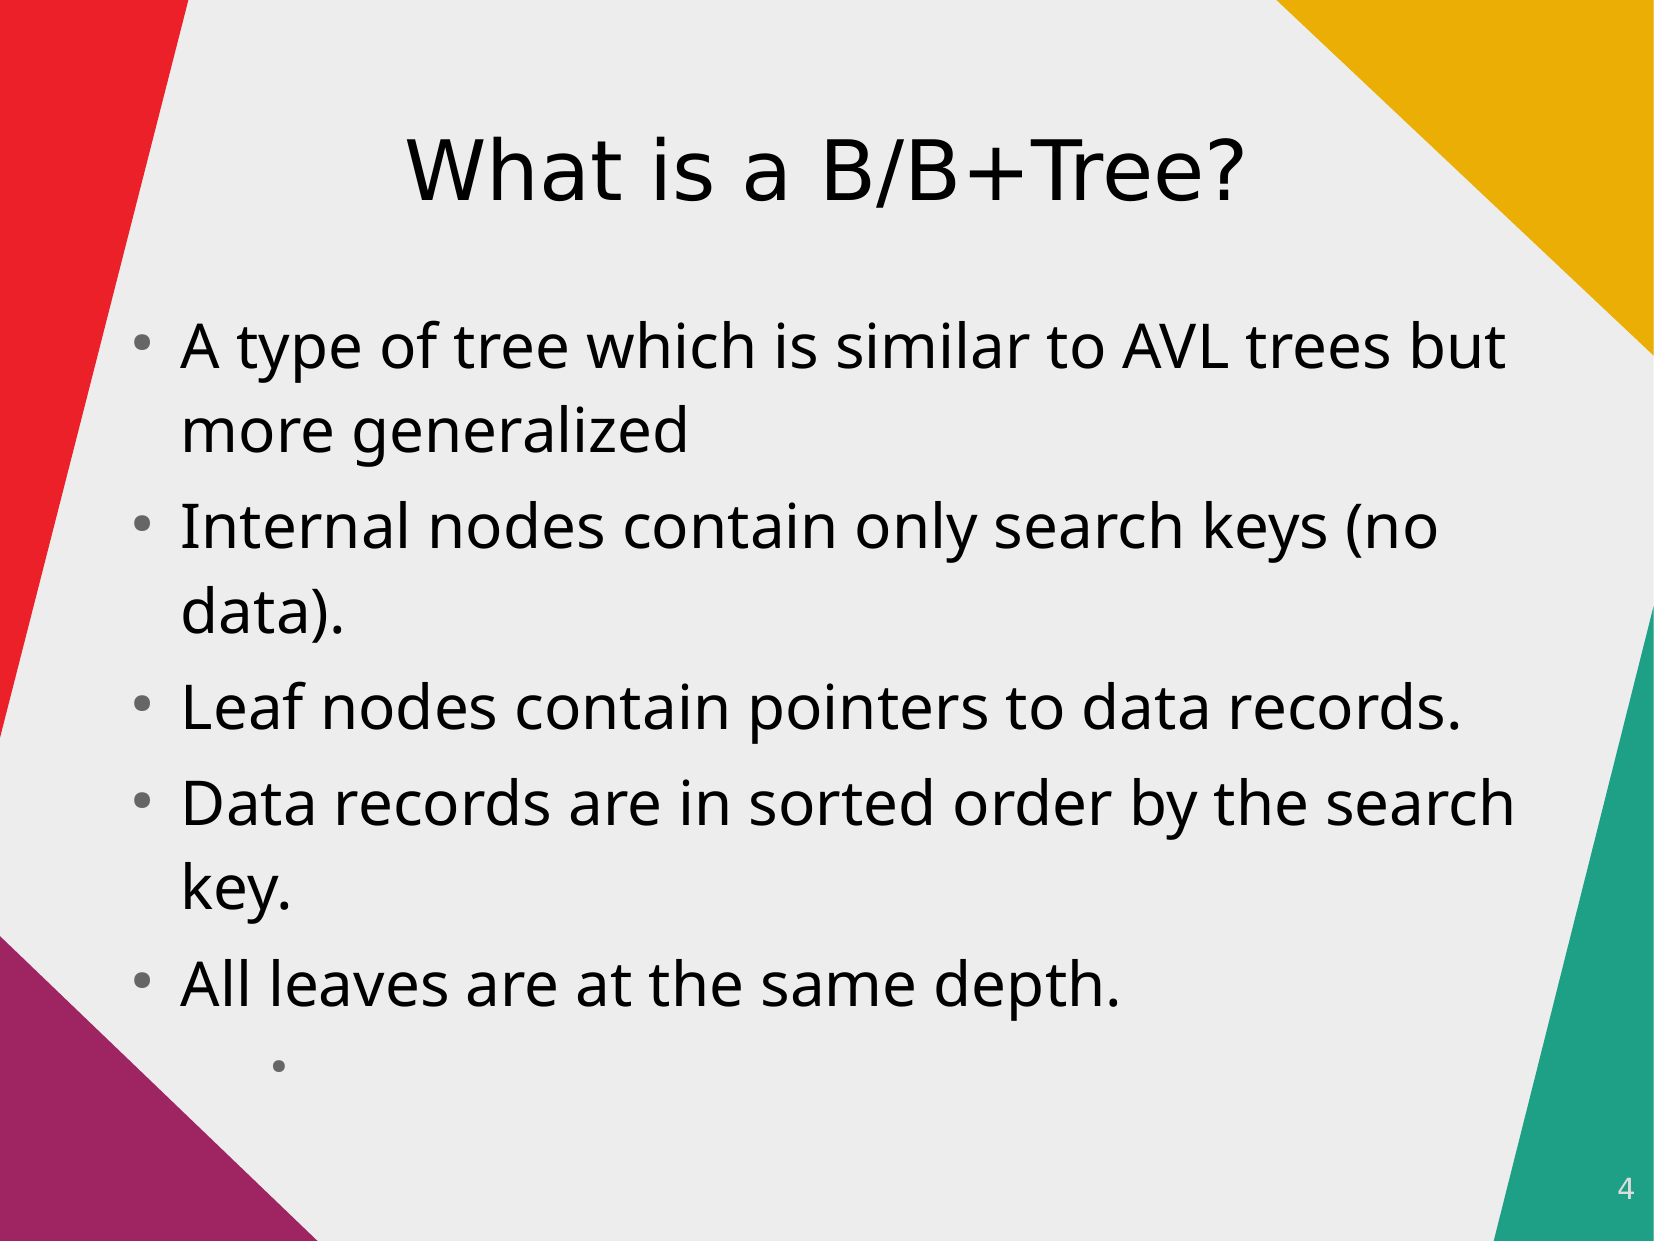

# What is a B/B+Tree?
A type of tree which is similar to AVL trees but more generalized
Internal nodes contain only search keys (no data).
Leaf nodes contain pointers to data records.
Data records are in sorted order by the search key.
All leaves are at the same depth.
4